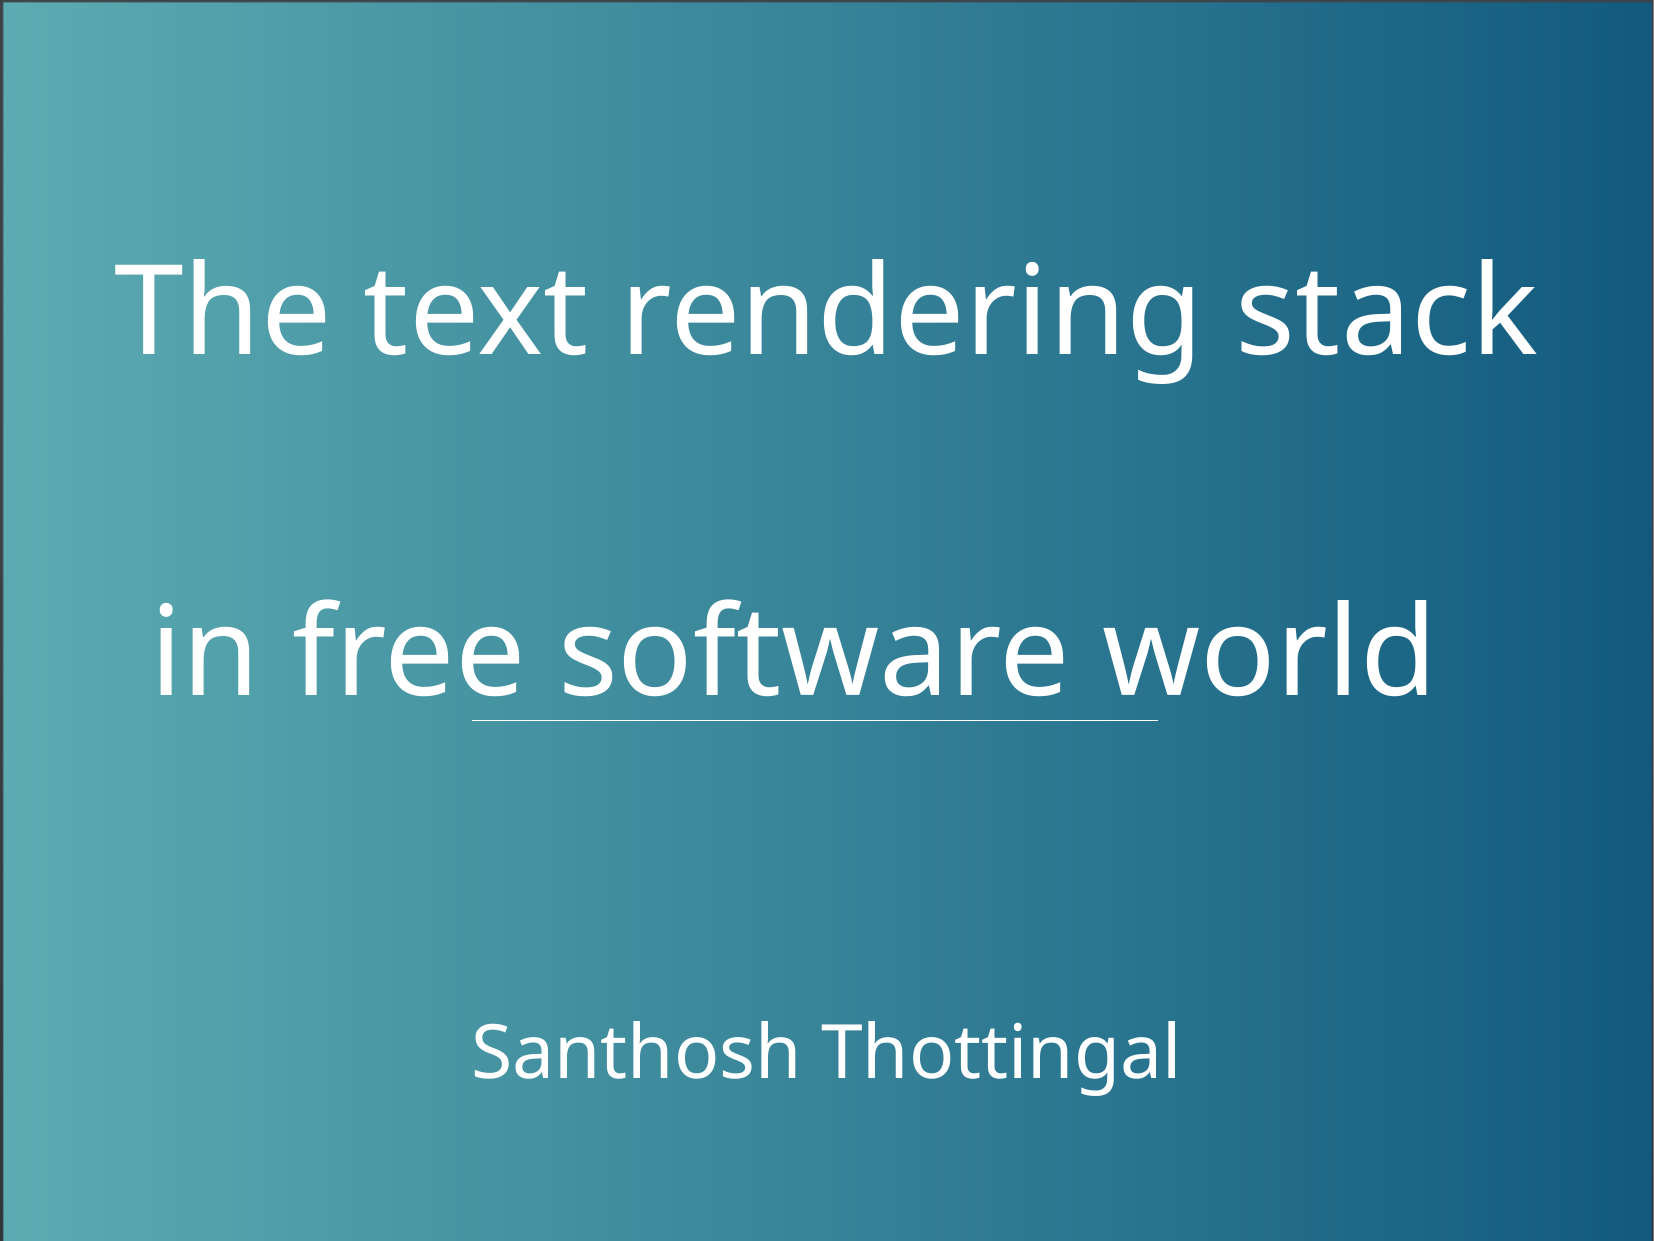

# The text rendering stack in free software world
Santhosh Thottingal